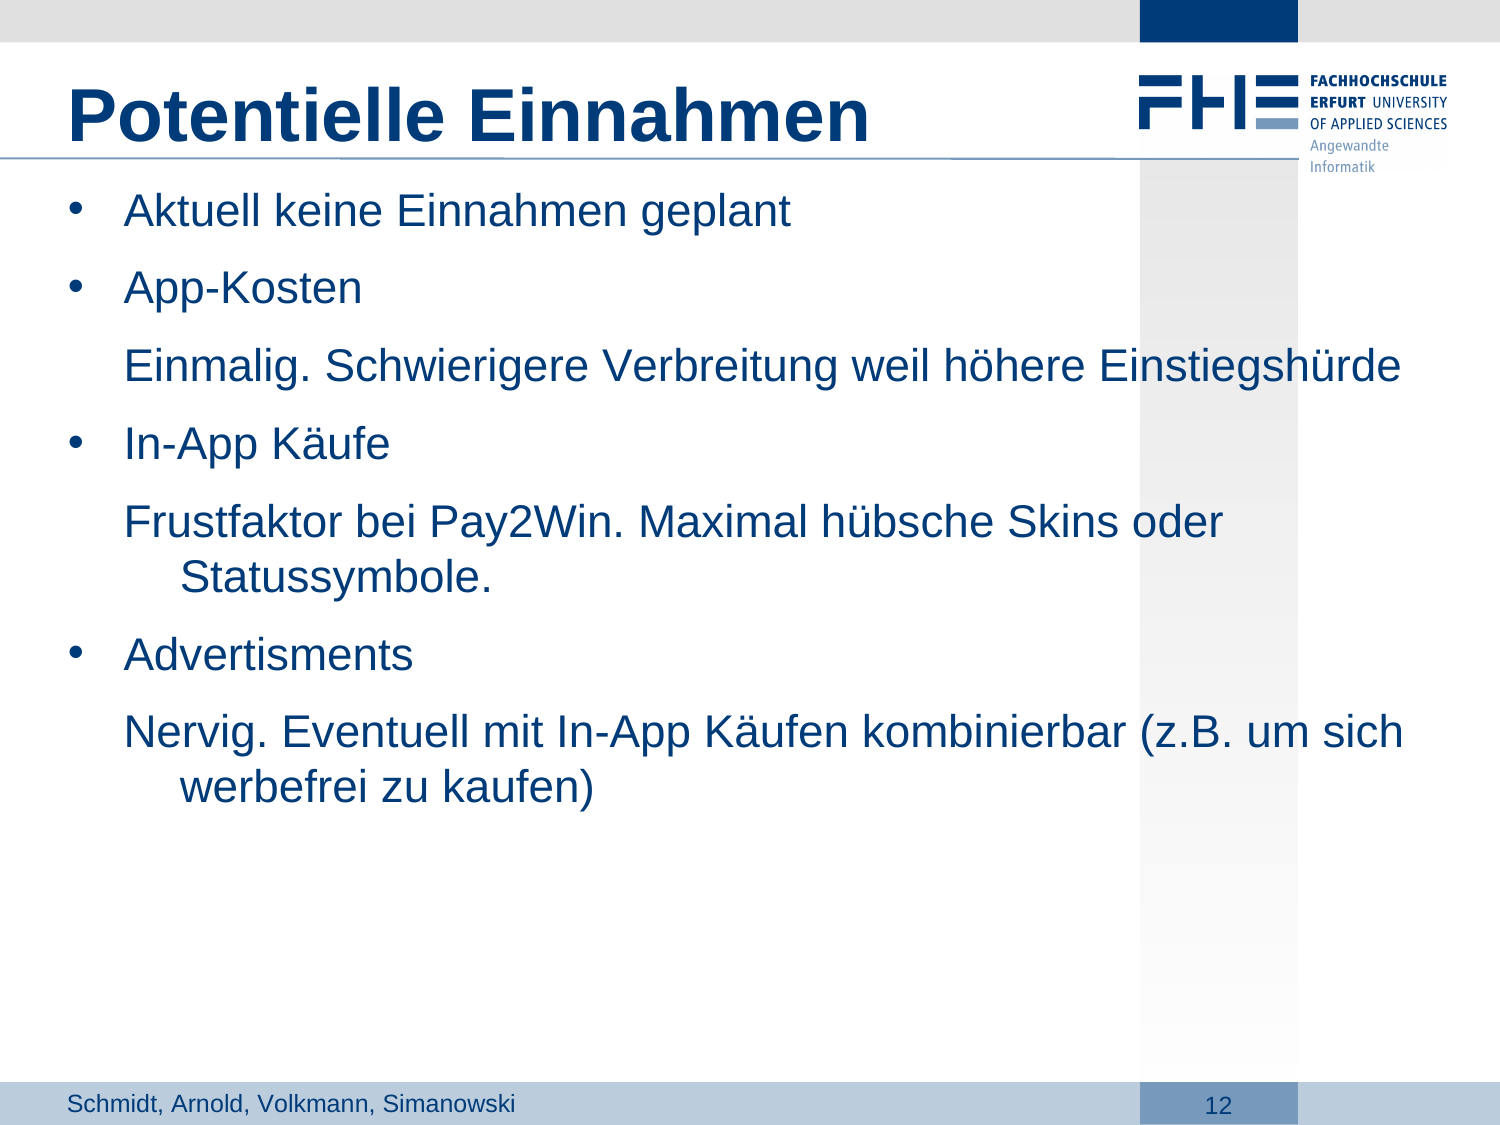

# Potentielle Einnahmen
Aktuell keine Einnahmen geplant
App-Kosten
Einmalig. Schwierigere Verbreitung weil höhere Einstiegshürde
In-App Käufe
Frustfaktor bei Pay2Win. Maximal hübsche Skins oder Statussymbole.
Advertisments
Nervig. Eventuell mit In-App Käufen kombinierbar (z.B. um sich werbefrei zu kaufen)